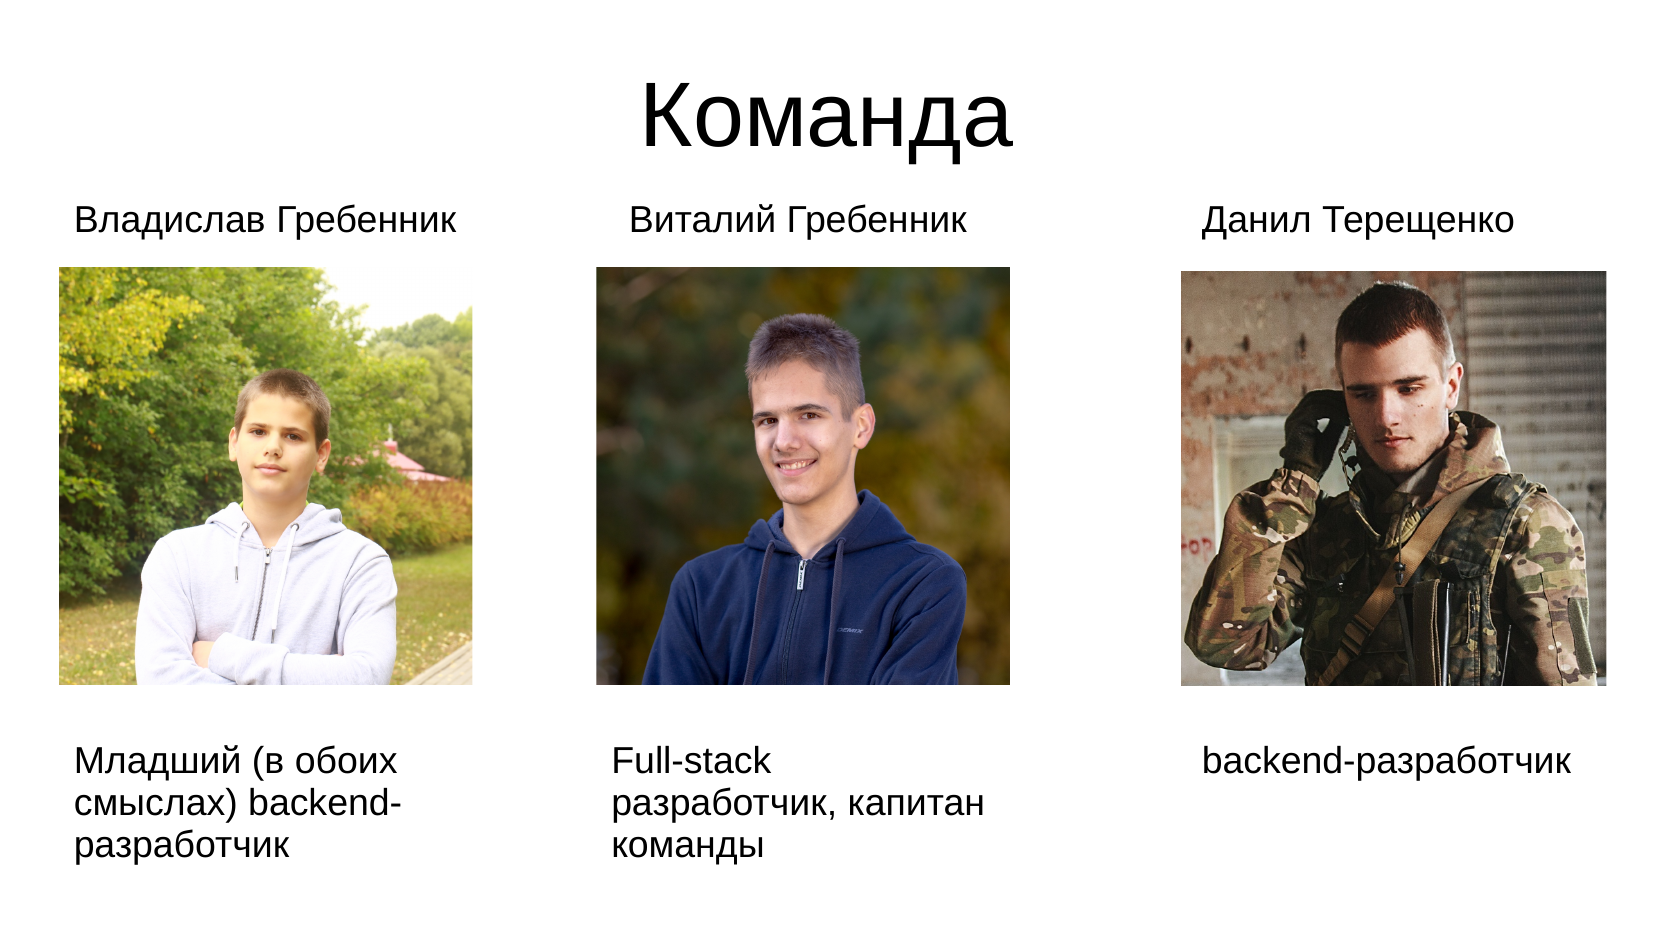

# Команда
Владислав Гребенник
Виталий Гребенник
Данил Терещенко
Младший (в обоих смыслах) backend-разработчик
Full-stack разработчик, капитан команды
backend-разработчик